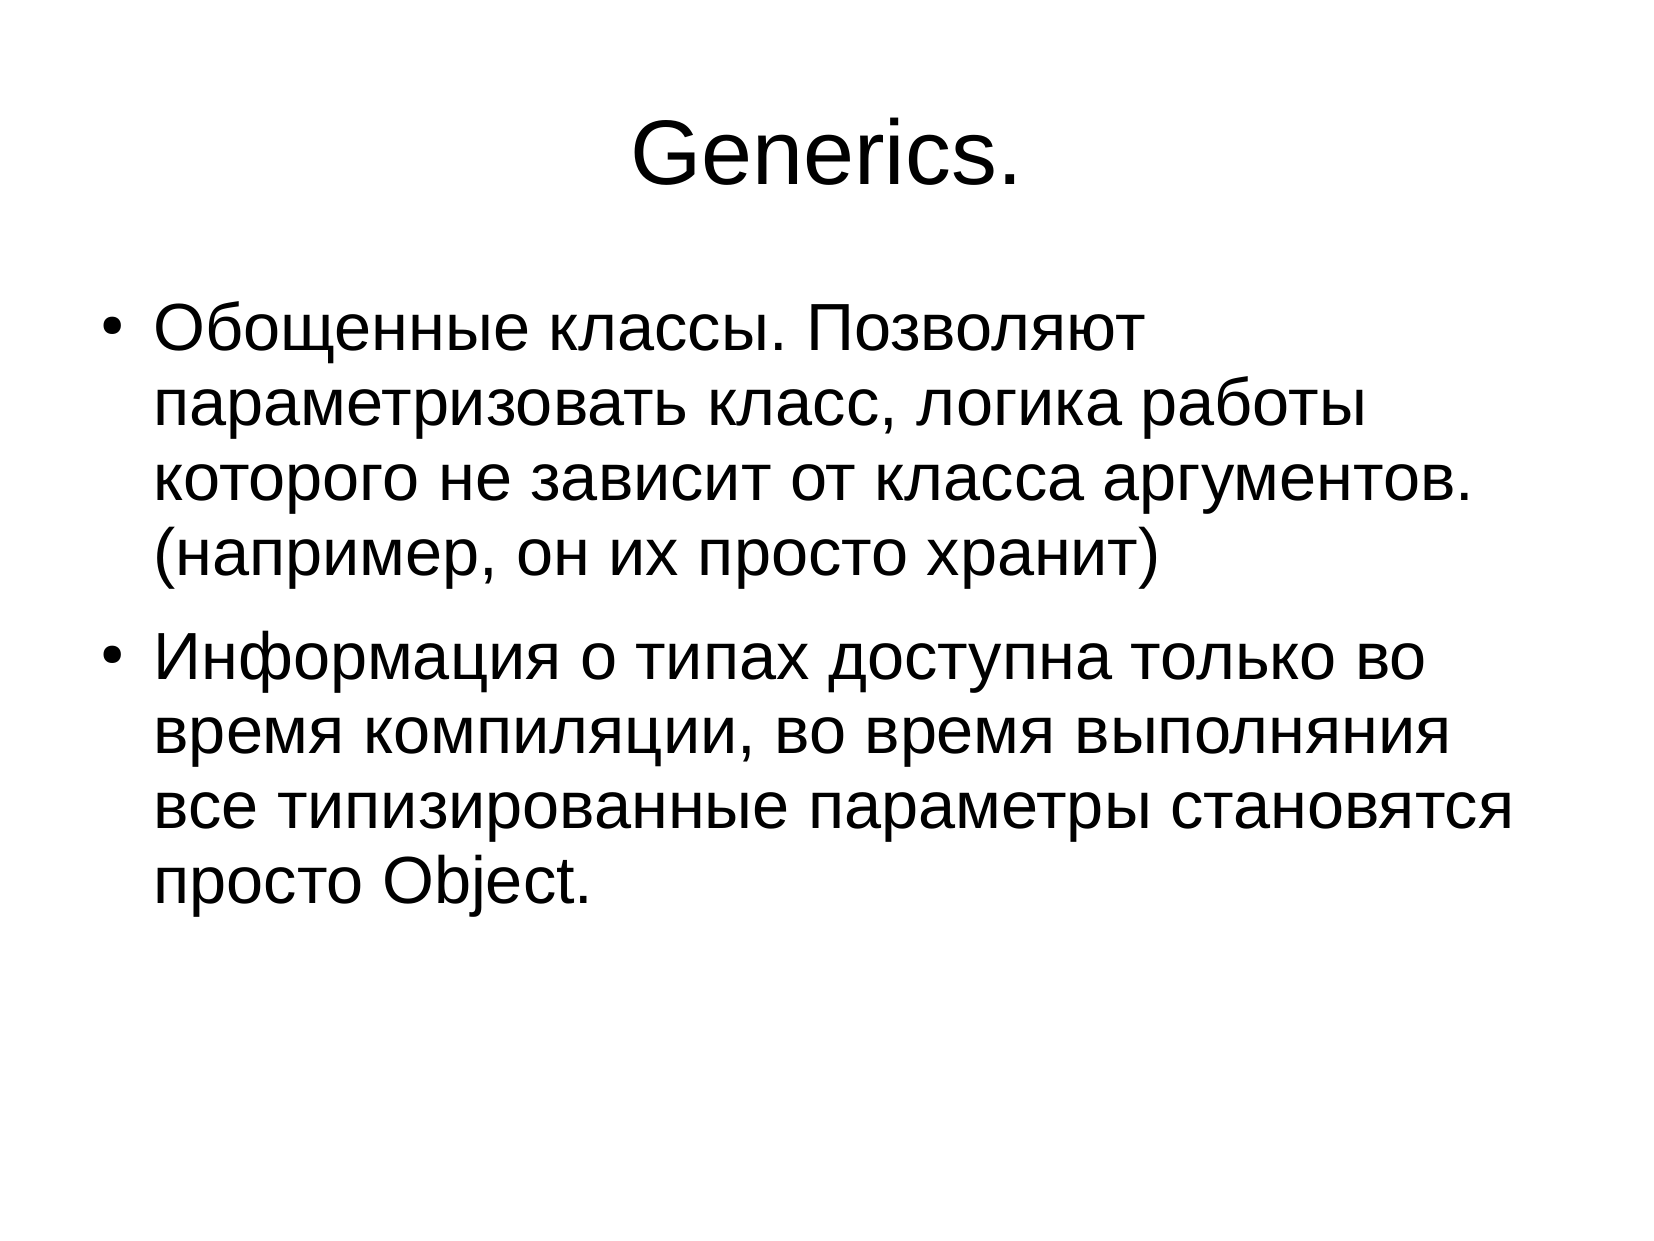

# Generics.
Обощенные классы. Позволяют параметризовать класс, логика работы которого не зависит от класса аргументов. (например, он их просто хранит)
Информация о типах доступна только во время компиляции, во время выполняния все типизированные параметры становятся просто Object.